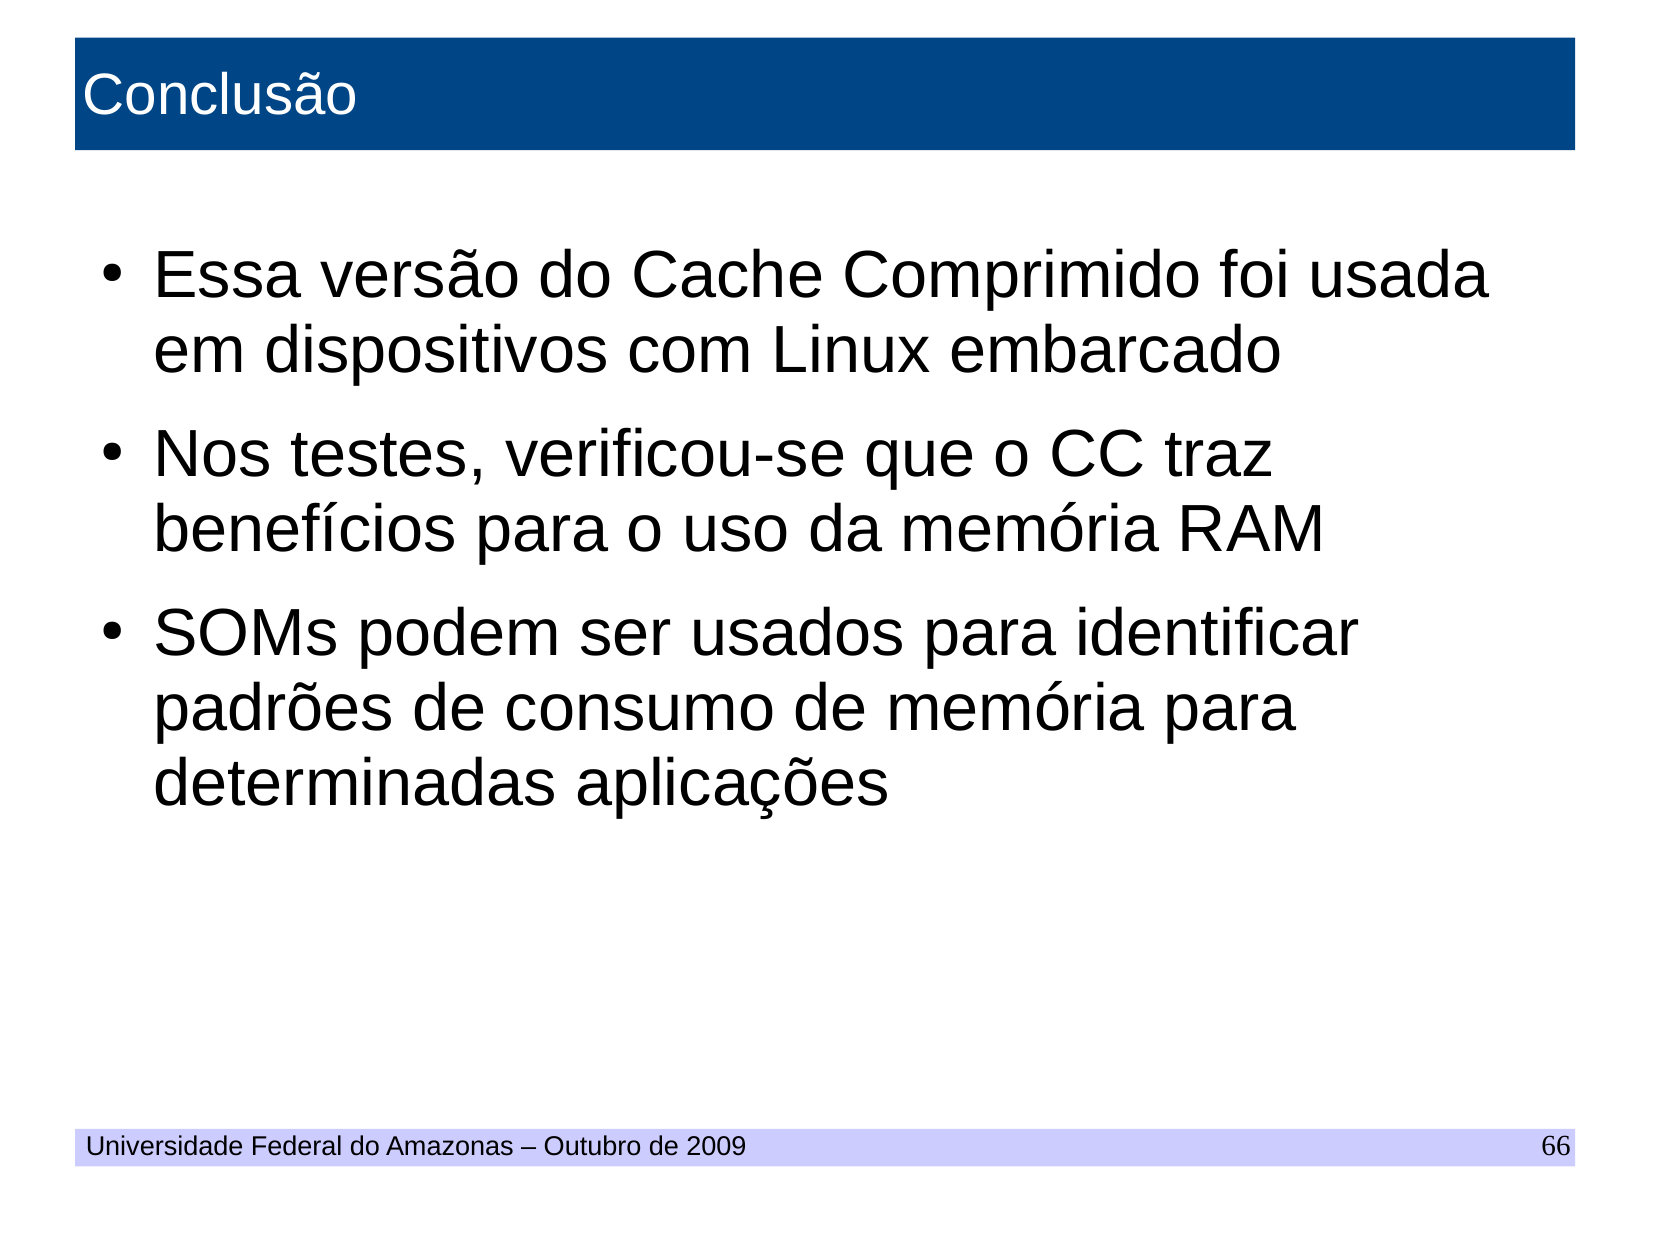

# Conclusão
Essa versão do Cache Comprimido foi usada em dispositivos com Linux embarcado
Nos testes, verificou-se que o CC traz benefícios para o uso da memória RAM
SOMs podem ser usados para identificar padrões de consumo de memória para determinadas aplicações
66